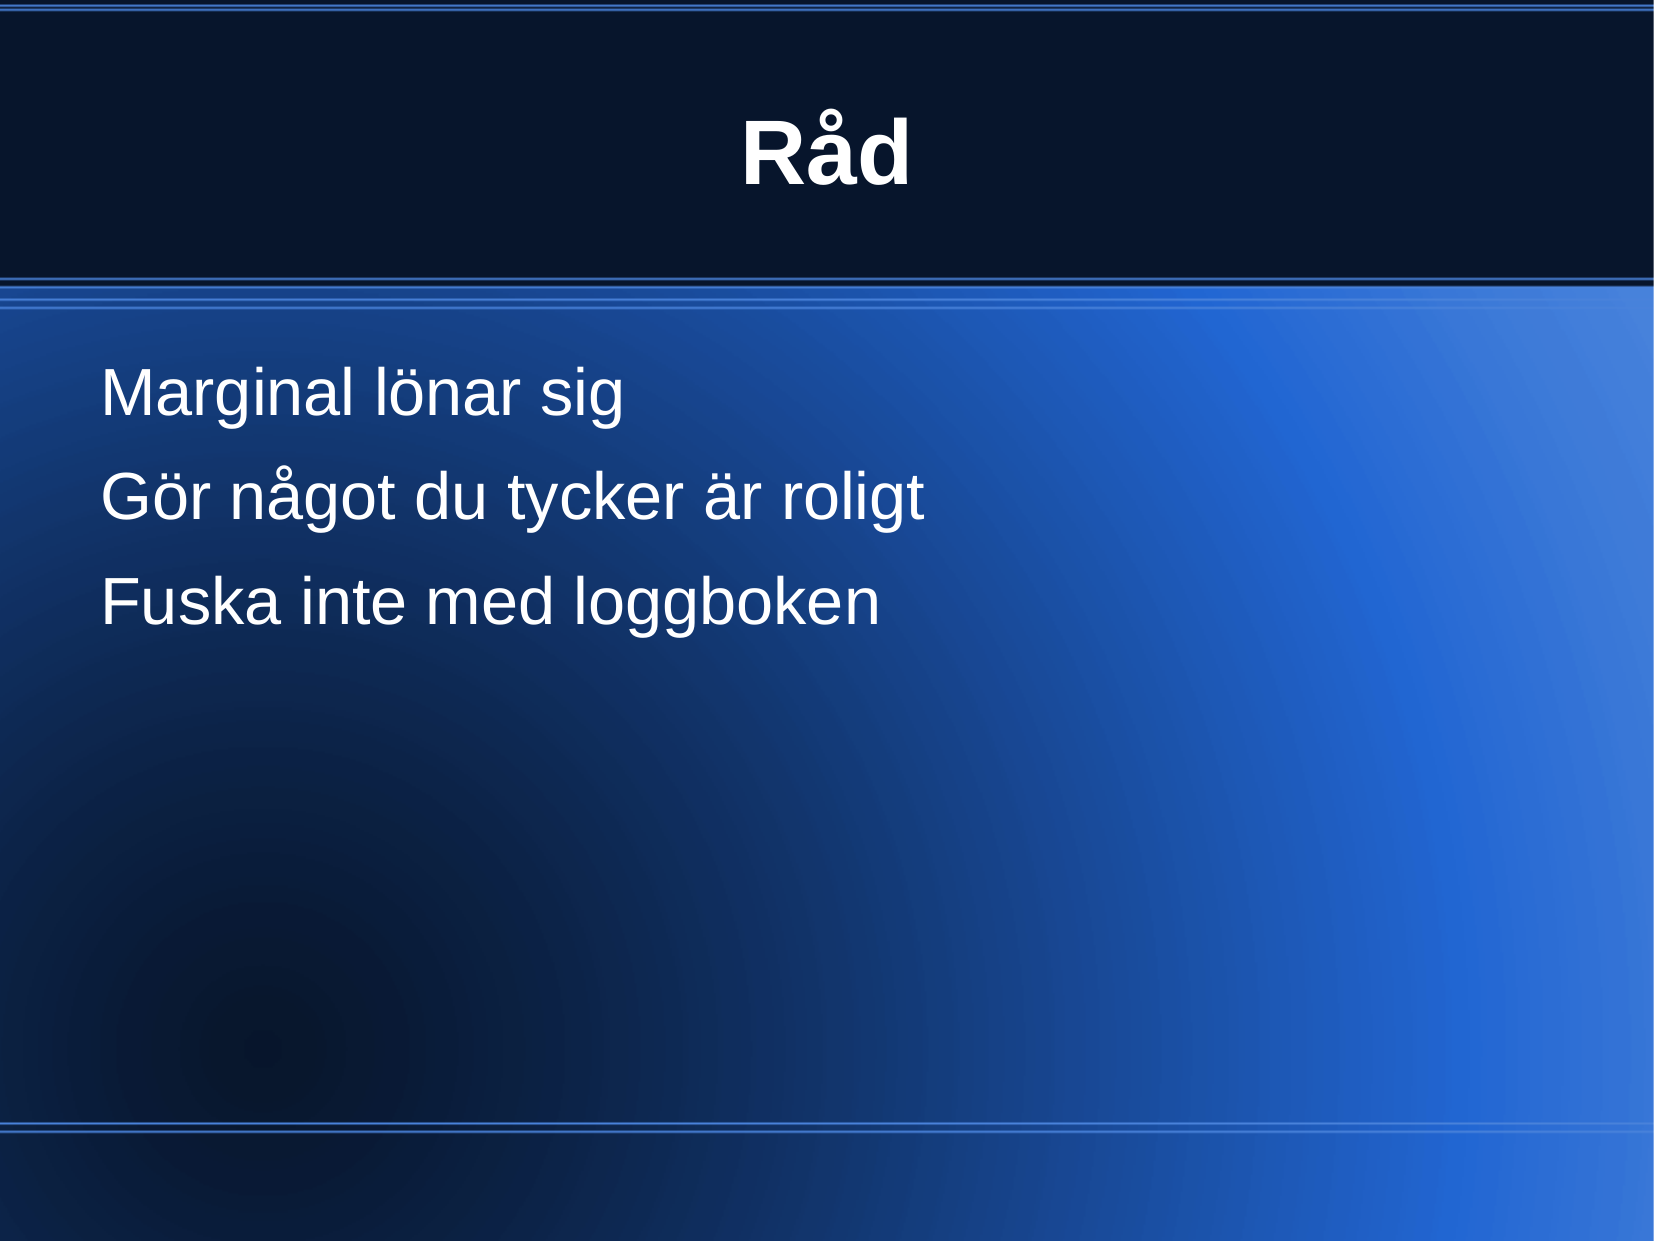

# Råd
Marginal lönar sig
Gör något du tycker är roligt
Fuska inte med loggboken